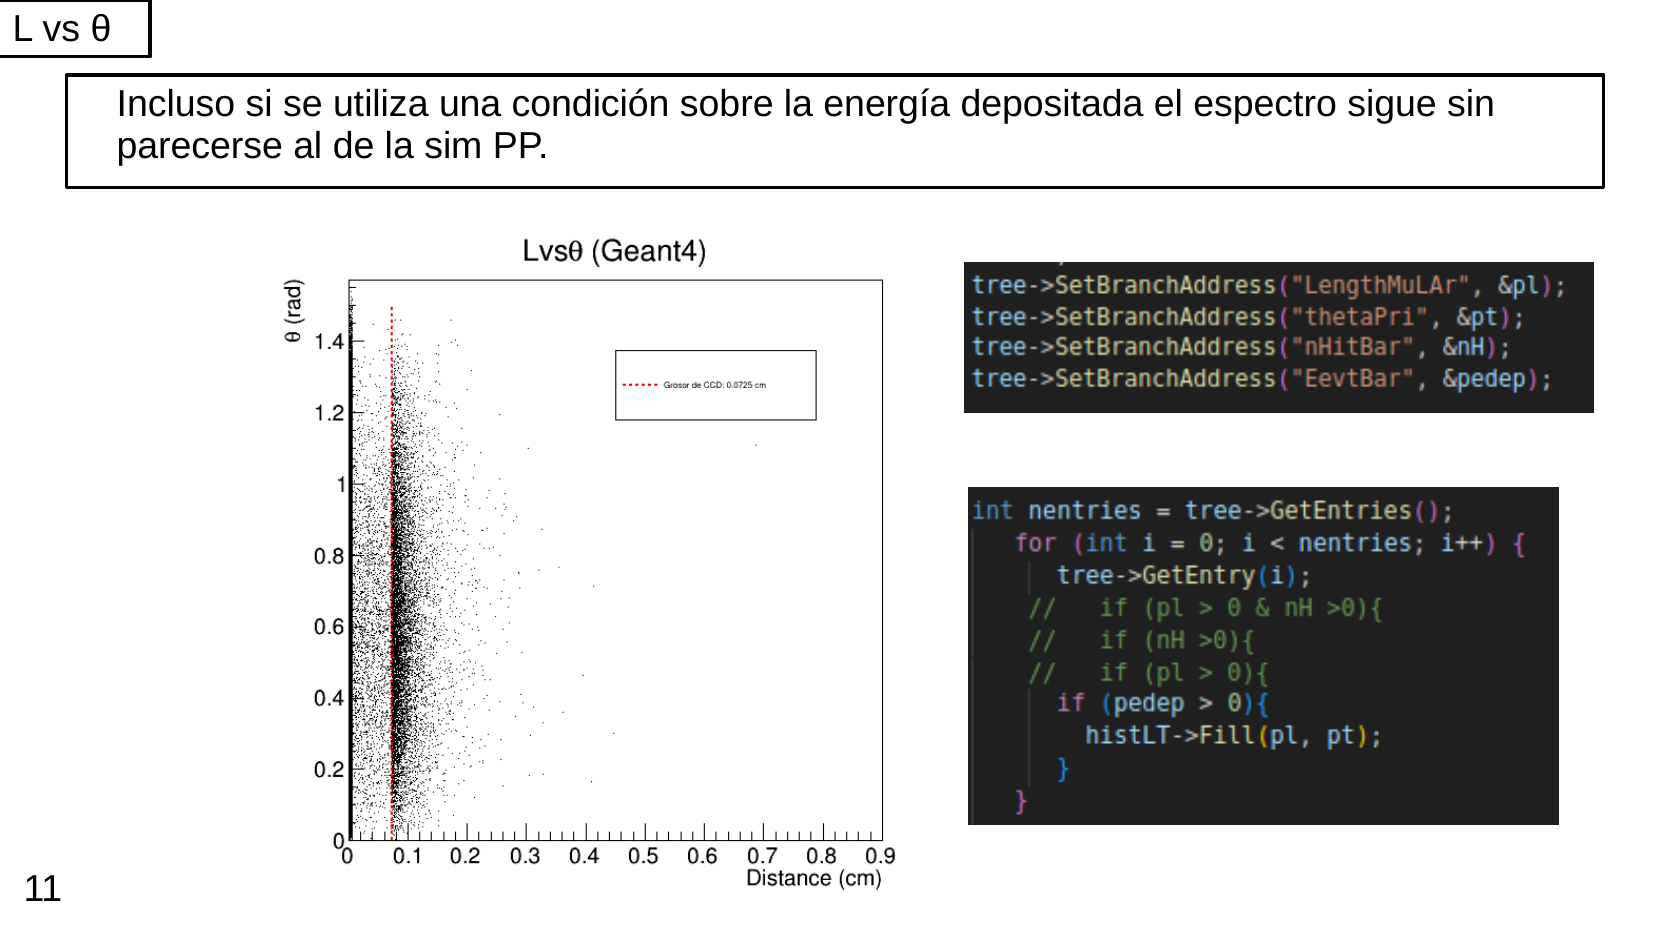

L vs θ
Incluso si se utiliza una condición sobre la energía depositada el espectro sigue sin parecerse al de la sim PP.